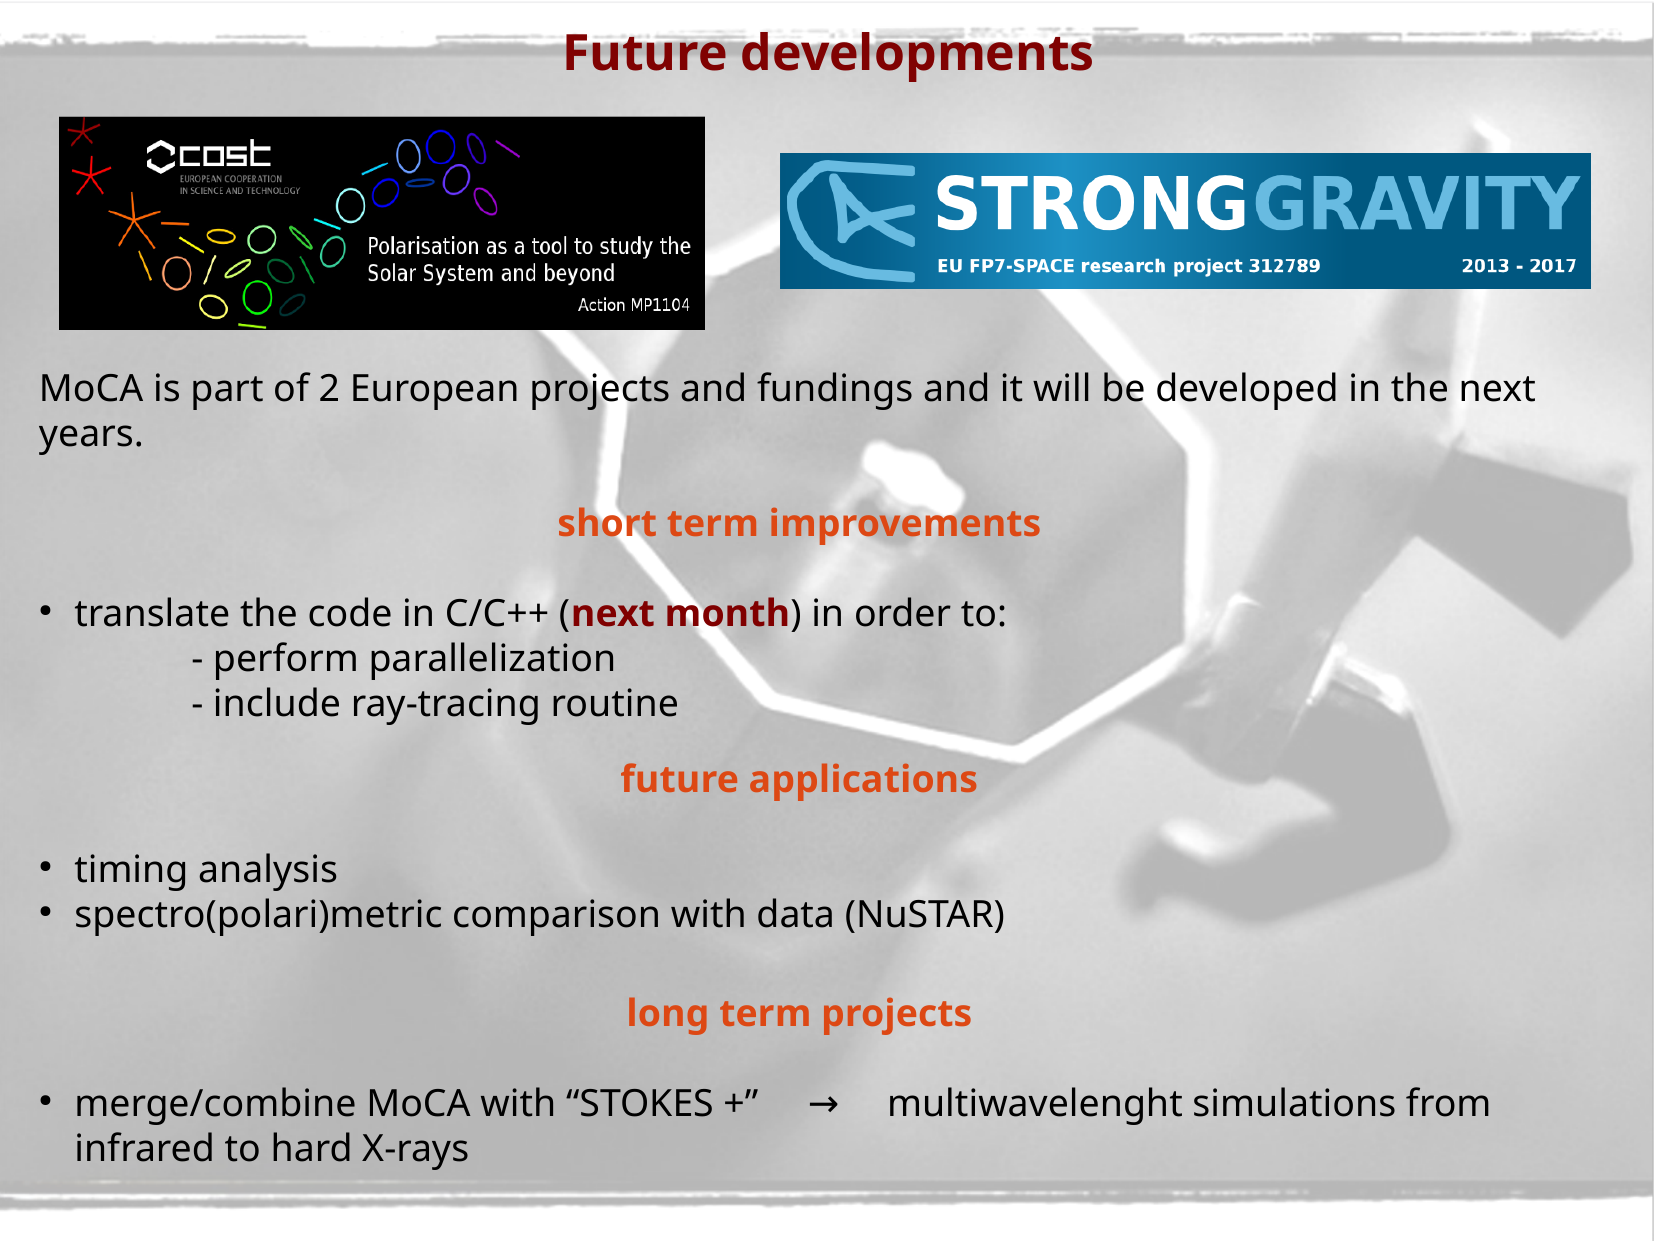

Future developments
MoCA is part of 2 European projects and fundings and it will be developed in the next years.
short term improvements
translate the code in C/C++ (next month) in order to:
 - perform parallelization
 - include ray-tracing routine
future applications
timing analysis
spectro(polari)metric comparison with data (NuSTAR)
long term projects
merge/combine MoCA with “STOKES +” → multiwavelenght simulations from infrared to hard X-rays